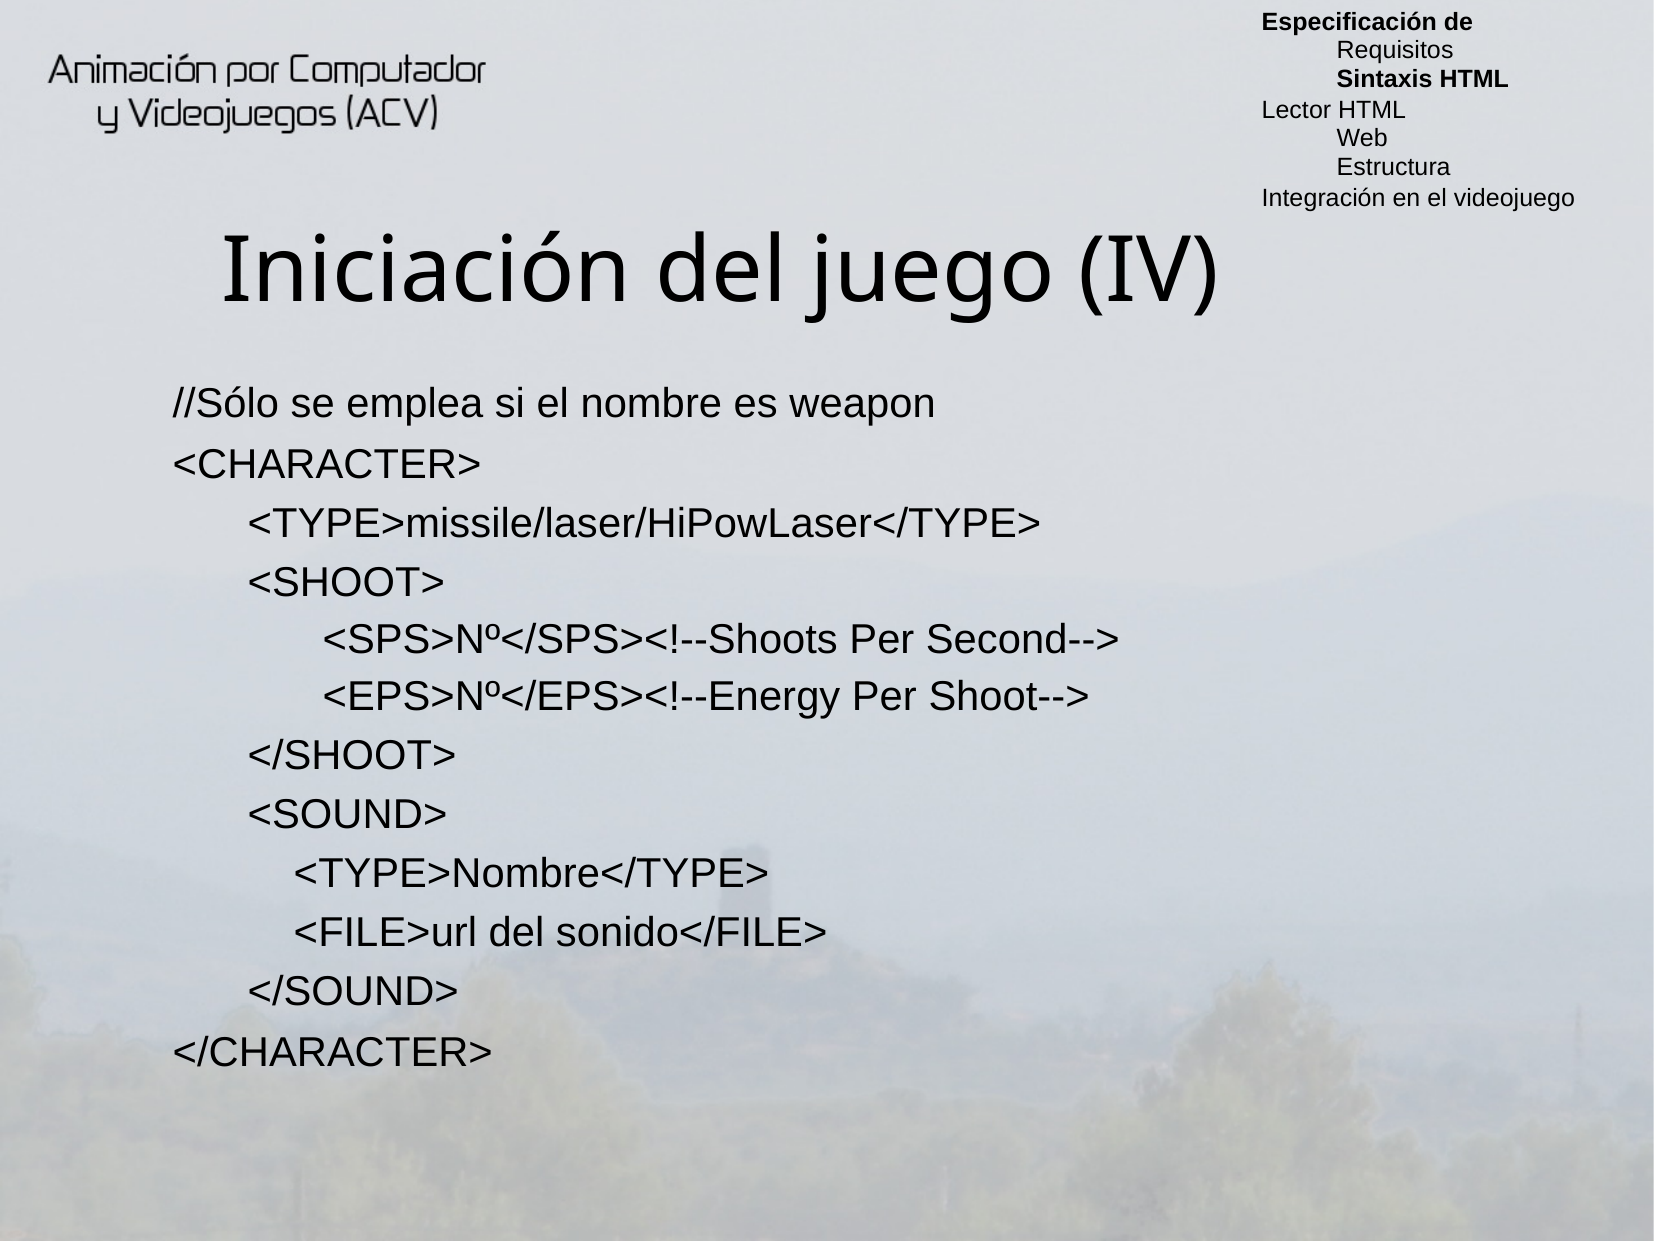

Especificación de
Requisitos
Sintaxis HTML
Lector HTML
Web
Estructura
Integración en el videojuego
Iniciación del juego (IV)
# //Sólo se emplea si el nombre es weapon
<CHARACTER>
<TYPE>missile/laser/HiPowLaser</TYPE>
<SHOOT>
<SPS>Nº</SPS><!--Shoots Per Second-->
<EPS>Nº</EPS><!--Energy Per Shoot-->
</SHOOT>
<SOUND>
 <TYPE>Nombre</TYPE>
 <FILE>url del sonido</FILE>
</SOUND>
</CHARACTER>